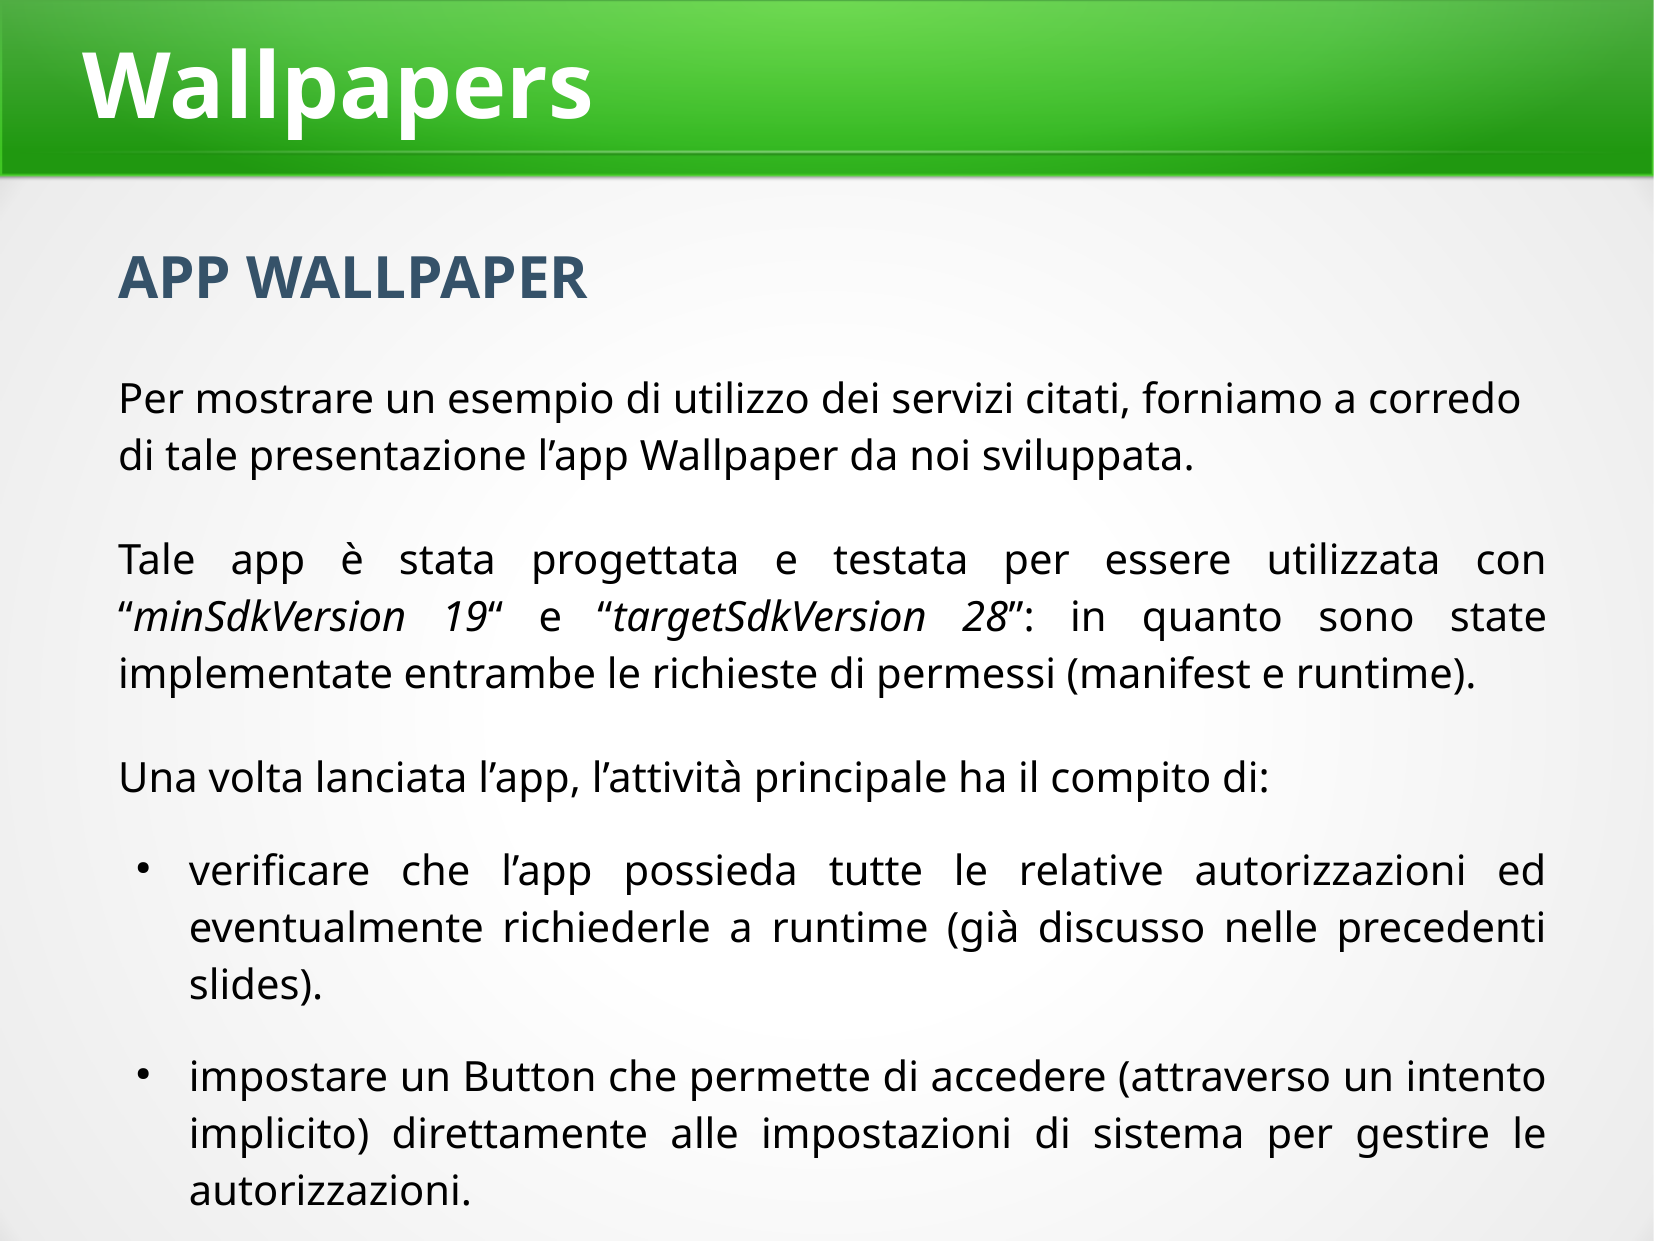

# Wallpapers
APP WALLPAPER
Per mostrare un esempio di utilizzo dei servizi citati, forniamo a corredo di tale presentazione l’app Wallpaper da noi sviluppata.
Tale app è stata progettata e testata per essere utilizzata con “minSdkVersion 19“ e “targetSdkVersion 28”: in quanto sono state implementate entrambe le richieste di permessi (manifest e runtime).
Una volta lanciata l’app, l’attività principale ha il compito di:
verificare che l’app possieda tutte le relative autorizzazioni ed eventualmente richiederle a runtime (già discusso nelle precedenti slides).
impostare un Button che permette di accedere (attraverso un intento implicito) direttamente alle impostazioni di sistema per gestire le autorizzazioni.